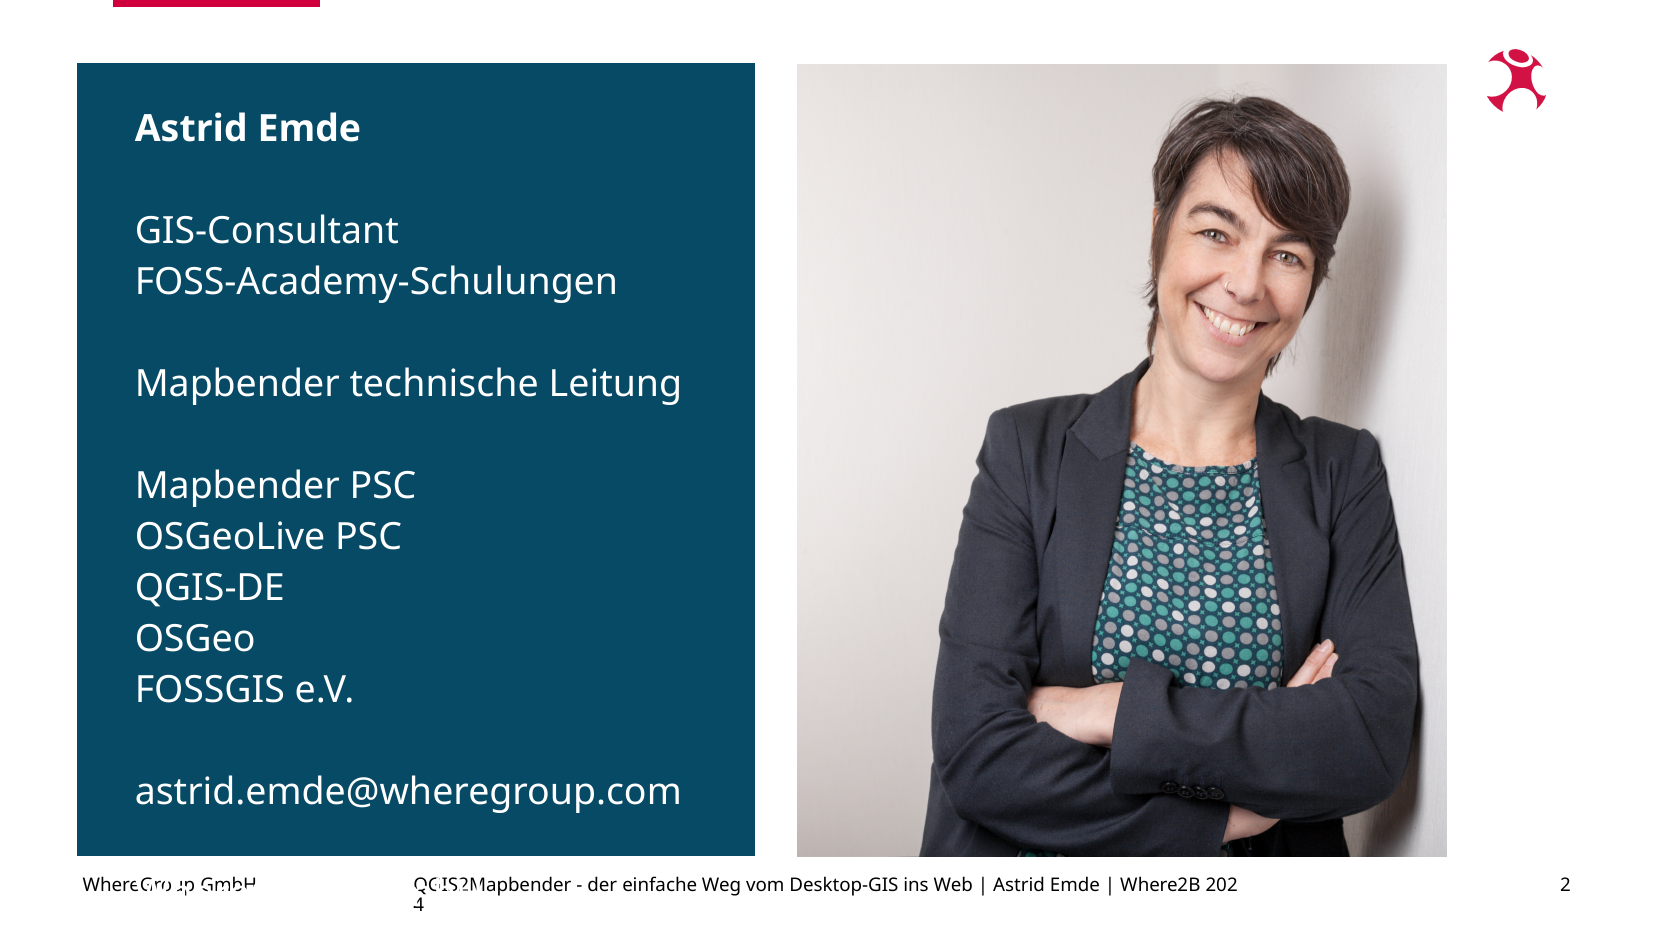

Astrid Emde
GIS-Consultant
FOSS-Academy-Schulungen
Mapbender PSC
OSGeoLive PSC
QGIS-DE
OSGeo
FOSSGIS e.V.
astrid.emde@wheregroup.com
WhereGroup GmbH
Standort Bonn
Astrid Emde
GIS-Consultant
FOSS-Academy-Schulungen
Mapbender technische Leitung
Mapbender PSC
OSGeoLive PSC
QGIS-DE
OSGeo
FOSSGIS e.V.
astrid.emde@wheregroup.com
WhereGroup GmbH
Standort Bonn
WhereGroup GmbH
QGIS2Mapbender - der einfache Weg vom Desktop-GIS ins Web | Astrid Emde | Where2B 2024
2